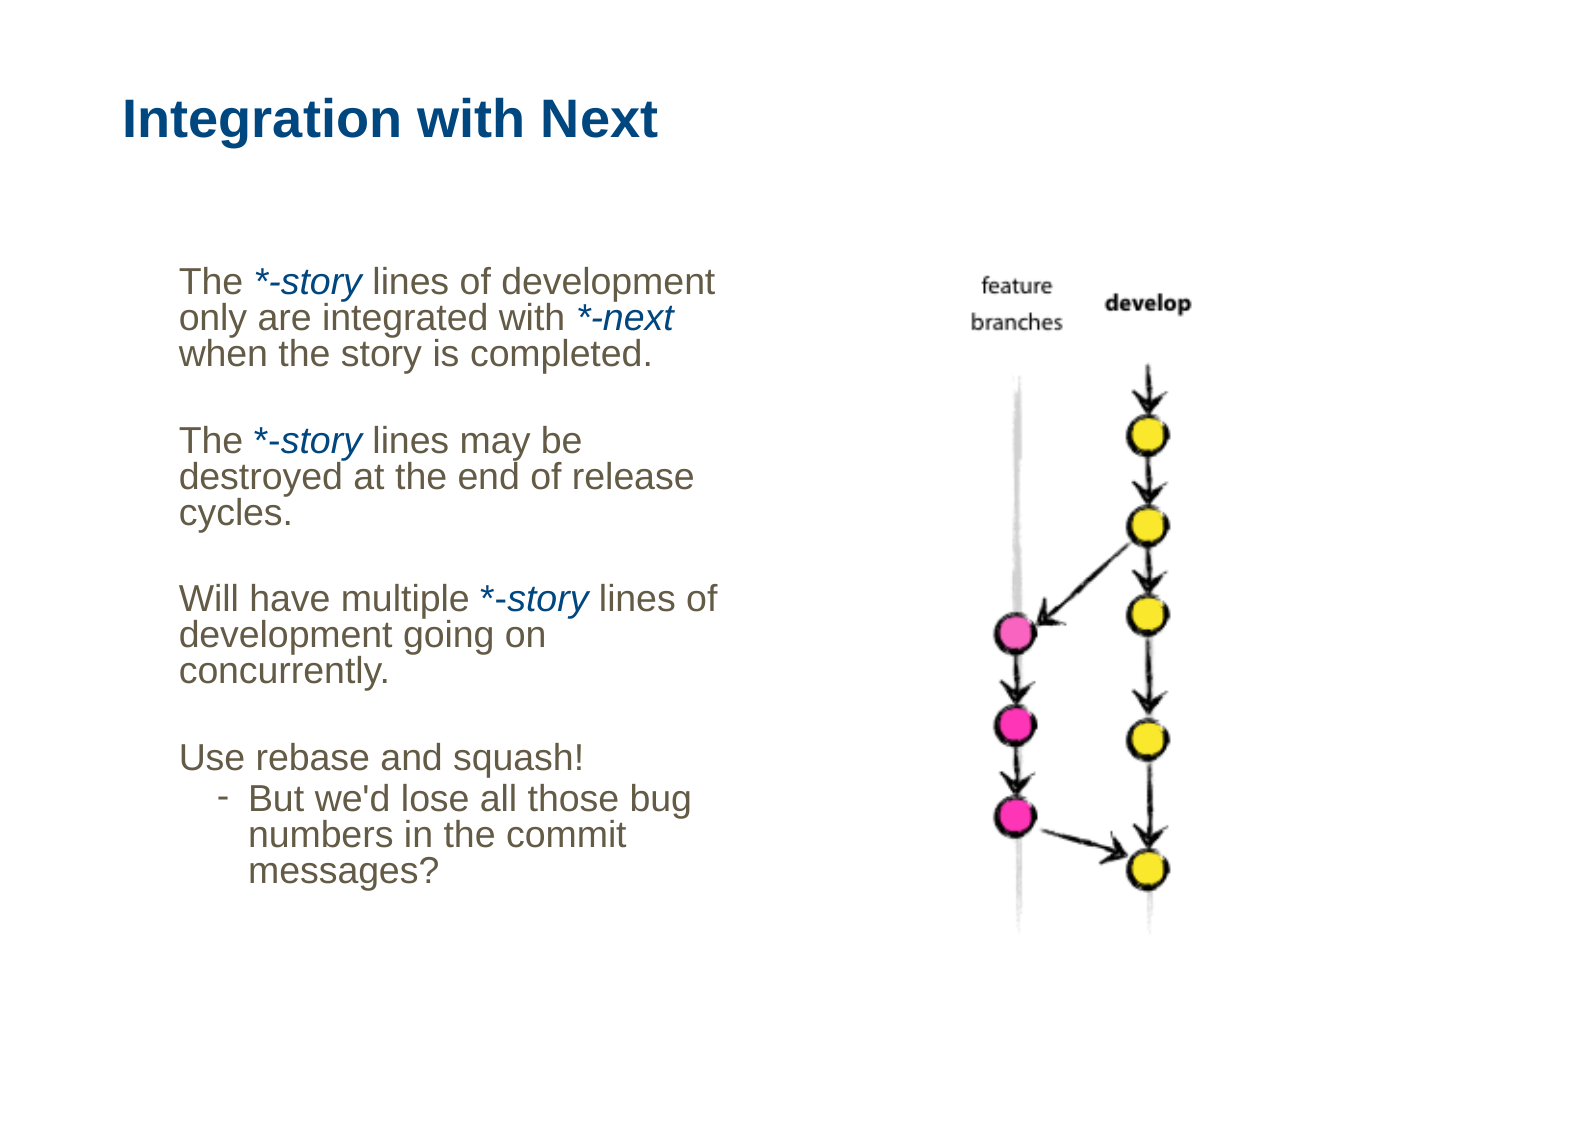

# Integration with Next
The *-story lines of development only are integrated with *-next when the story is completed.
The *-story lines may be destroyed at the end of release cycles.
Will have multiple *-story lines of development going on concurrently.
Use rebase and squash!
But we'd lose all those bug numbers in the commit messages?